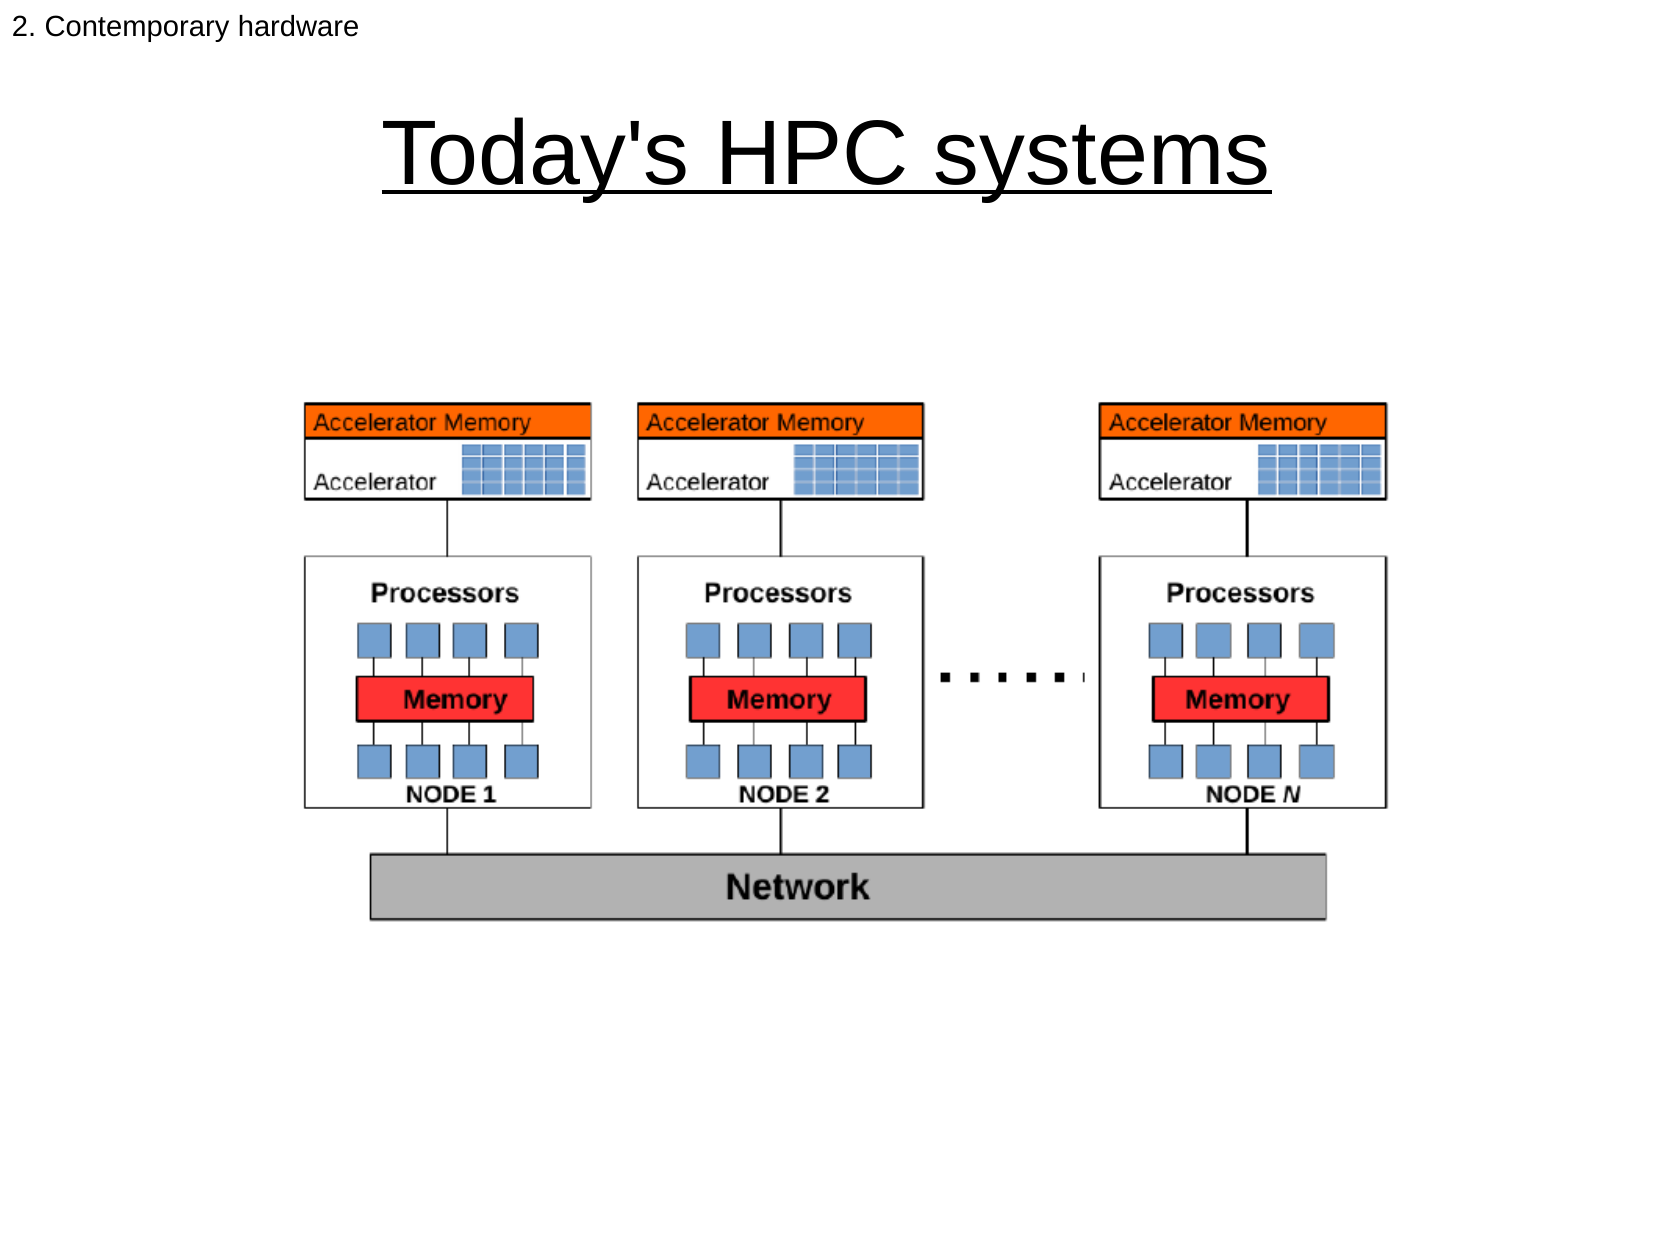

2. Contemporary hardware
# Today's HPC systems